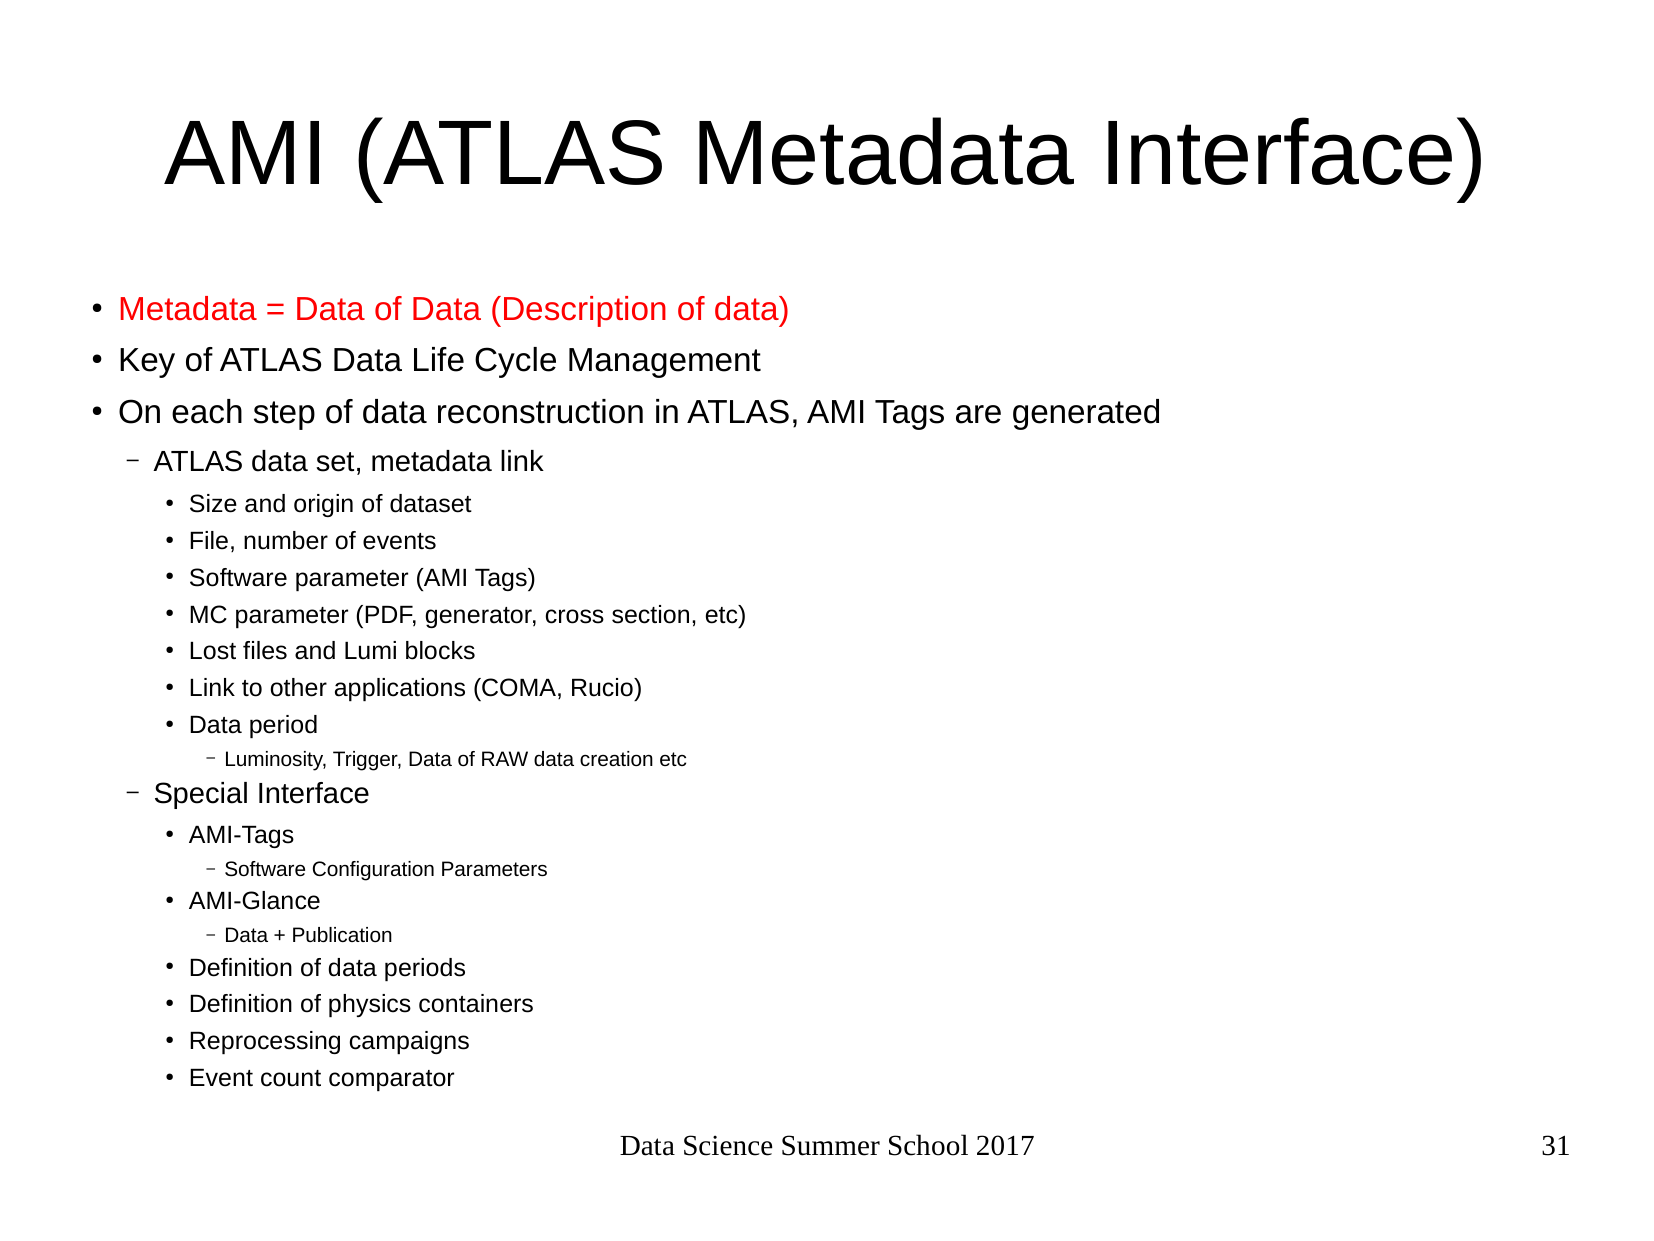

# AMI (ATLAS Metadata Interface)
Metadata = Data of Data (Description of data)
Key of ATLAS Data Life Cycle Management
On each step of data reconstruction in ATLAS, AMI Tags are generated
ATLAS data set, metadata link
Size and origin of dataset
File, number of events
Software parameter (AMI Tags)
MC parameter (PDF, generator, cross section, etc)
Lost files and Lumi blocks
Link to other applications (COMA, Rucio)
Data period
Luminosity, Trigger, Data of RAW data creation etc
Special Interface
AMI-Tags
Software Configuration Parameters
AMI-Glance
Data + Publication
Definition of data periods
Definition of physics containers
Reprocessing campaigns
Event count comparator
Data Science Summer School 2017
31